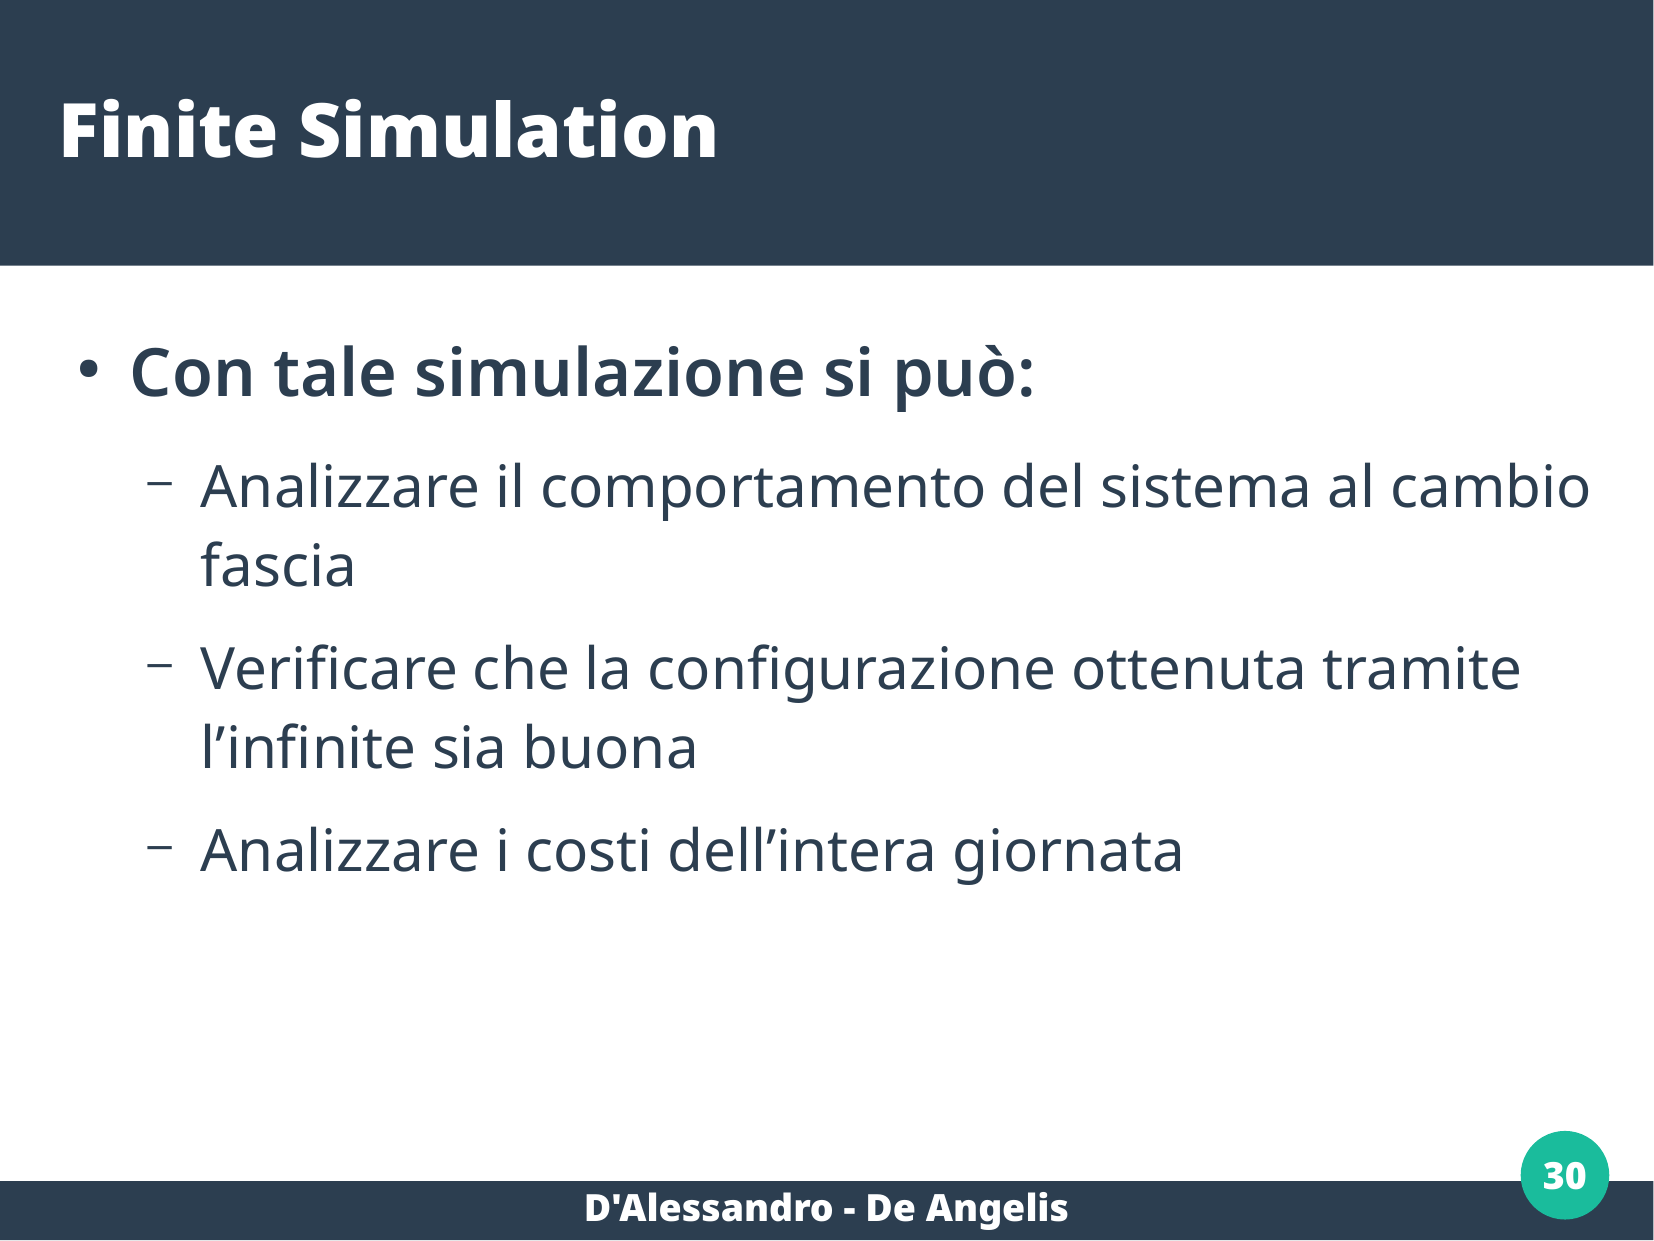

# Finite Simulation
Con tale simulazione si può:
Analizzare il comportamento del sistema al cambio fascia
Verificare che la configurazione ottenuta tramite l’infinite sia buona
Analizzare i costi dell’intera giornata
30
D'Alessandro - De Angelis